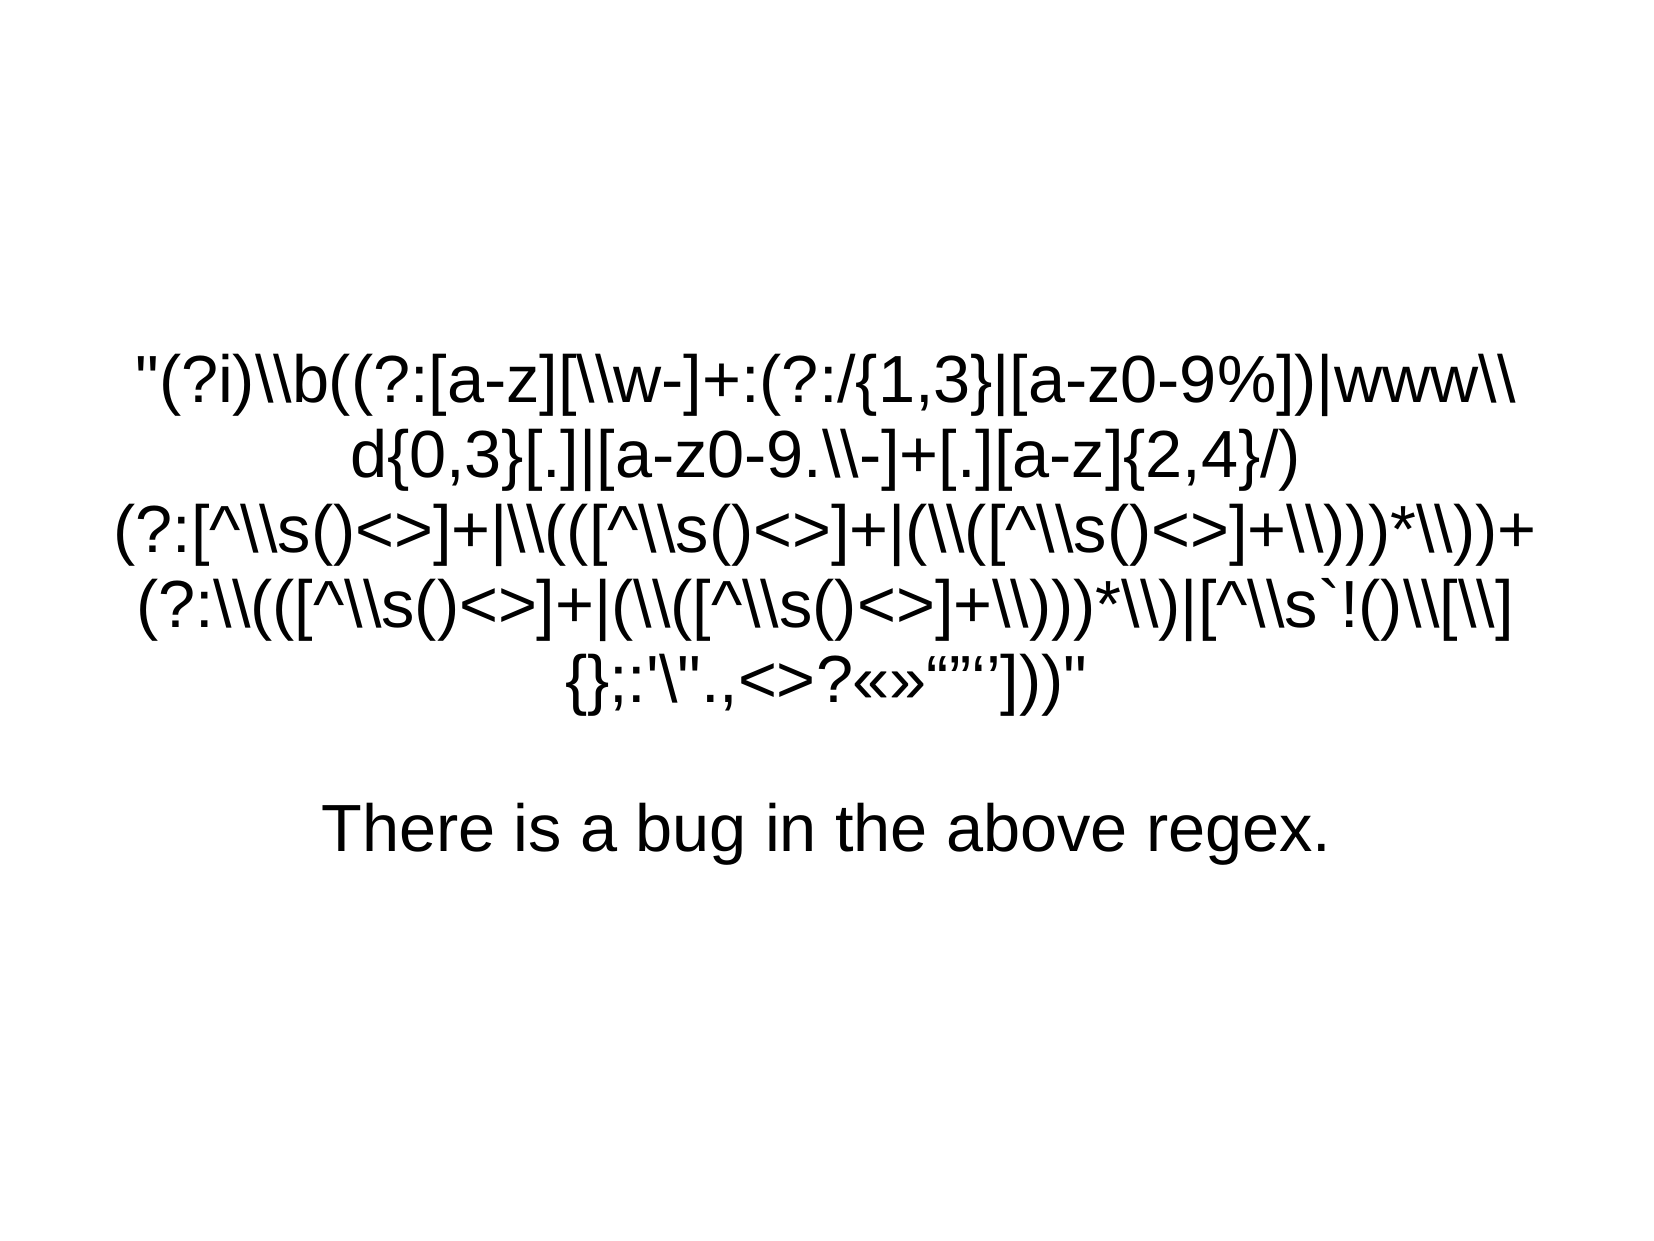

# "(?i)\\b((?:[a-z][\\w-]+:(?:/{1,3}|[a-z0-9%])|www\\d{0,3}[.]|[a-z0-9.\\-]+[.][a-z]{2,4}/)
(?:[^\\s()<>]+|\\(([^\\s()<>]+|(\\([^\\s()<>]+\\)))*\\))+(?:\\(([^\\s()<>]+|(\\([^\\s()<>]+\\)))*\\)|[^\\s`!()\\[\\]{};:'\".,<>?«»“”‘’]))"
There is a bug in the above regex.